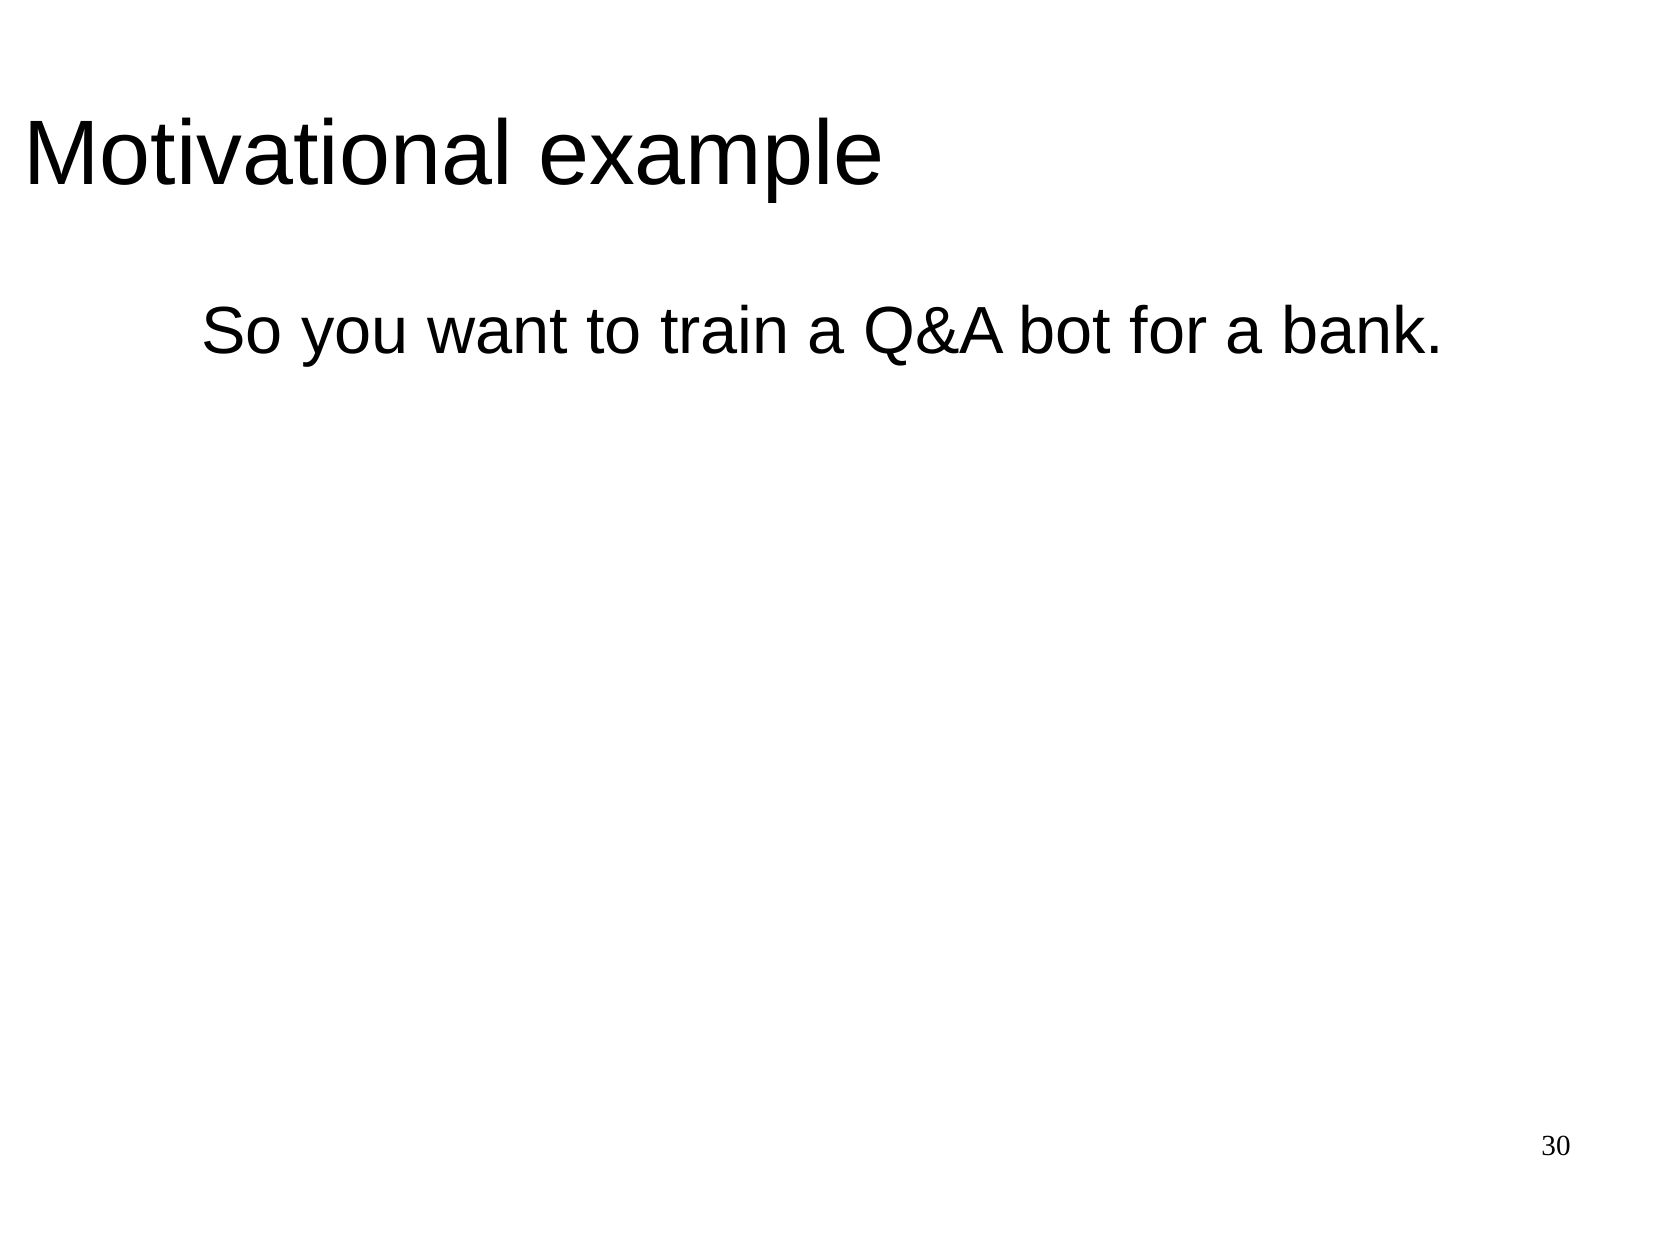

# Motivational example
So you want to train a Q&A bot for a bank.
30